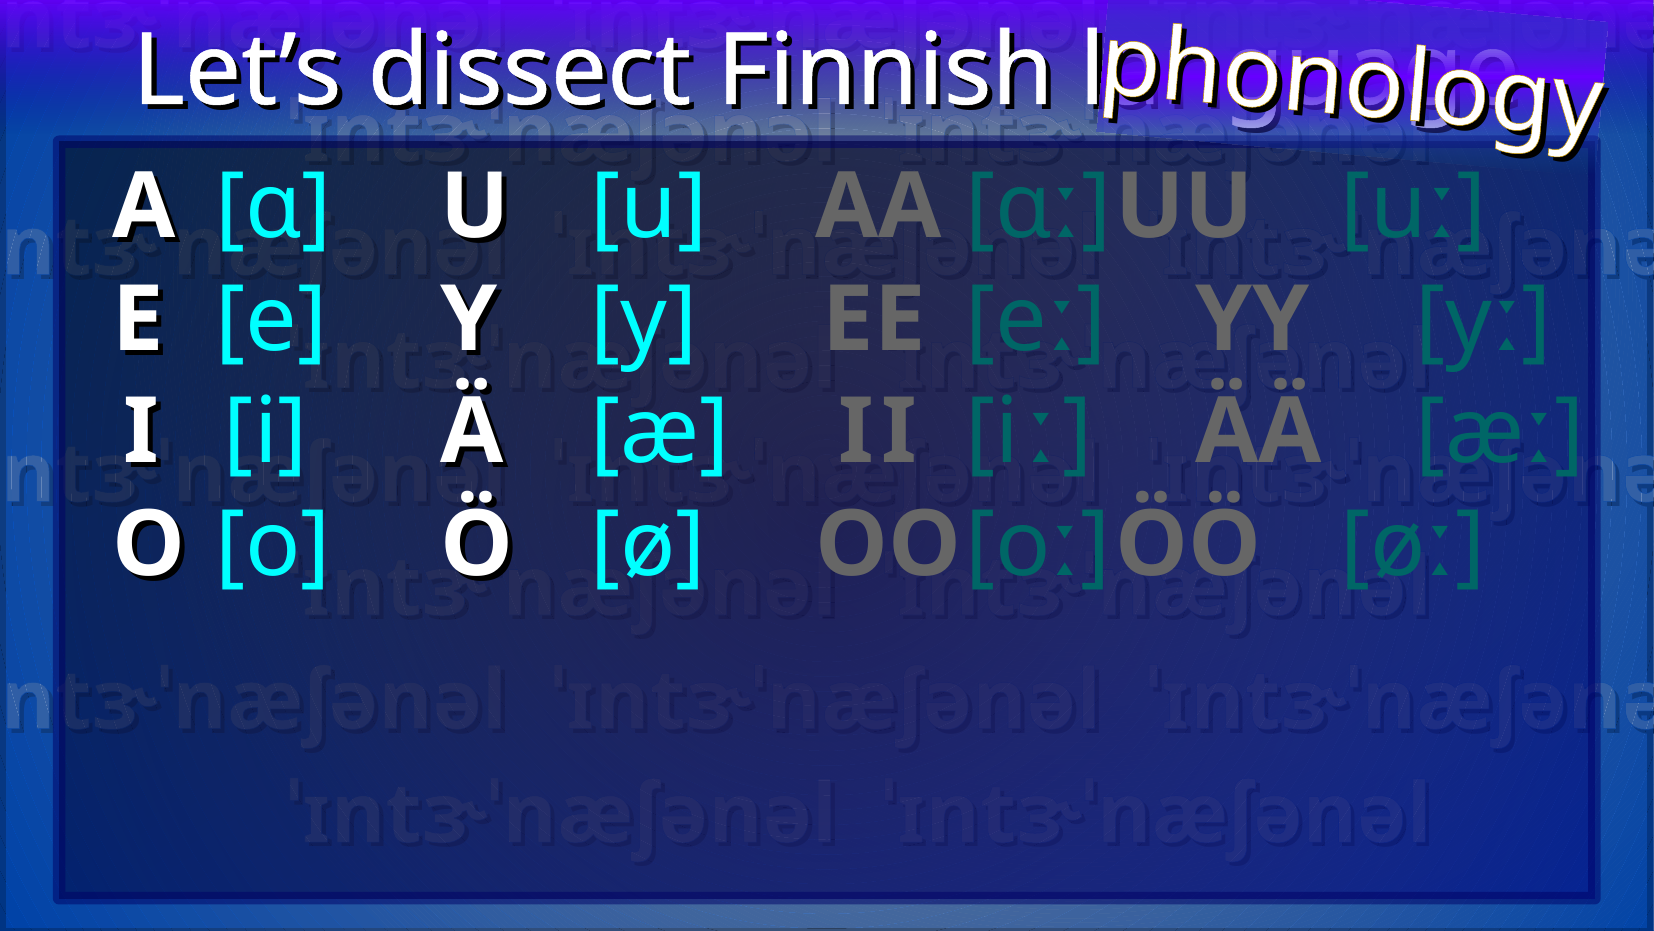

# Let’s dissect Finnish language
phonology
ˈɪntɝˈnæʃənəl ˈɪntɝˈnæʃənəl ˈɪntɝˈnæʃənəl
 ˈɪntɝˈnæʃənəl ˈɪntɝˈnæʃənəl
ˈɪntɝˈnæʃənəl ˈɪntɝˈnæʃənəl ˈɪntɝˈnæʃənəl
 ˈɪntɝˈnæʃənəl ˈɪntɝˈnæʃənəl
ˈɪntɝˈnæʃənəl ˈɪntɝˈnæʃənəl ˈɪntɝˈnæʃənəl
 ˈɪntɝˈnæʃənəl ˈɪntɝˈnæʃənəl
ˈɪntɝˈnæʃənəl ˈɪntɝˈnæʃənəl ˈɪntɝˈnæʃənəl
 ˈɪntɝˈnæʃənəl ˈɪntɝˈnæʃənəl
 A	[ɑ]		U		[u]		AA	[ɑː]	UU		[uː]
 E	[e]		Y		[y]		 EE	[eː]		 YY		[yː]
 I	 [i]		Ä		[æ]		 II	[iː]		 ÄÄ		[æː]
 O	[o]		Ö		[ø]		OO	[oː]	ÖÖ		[øː]